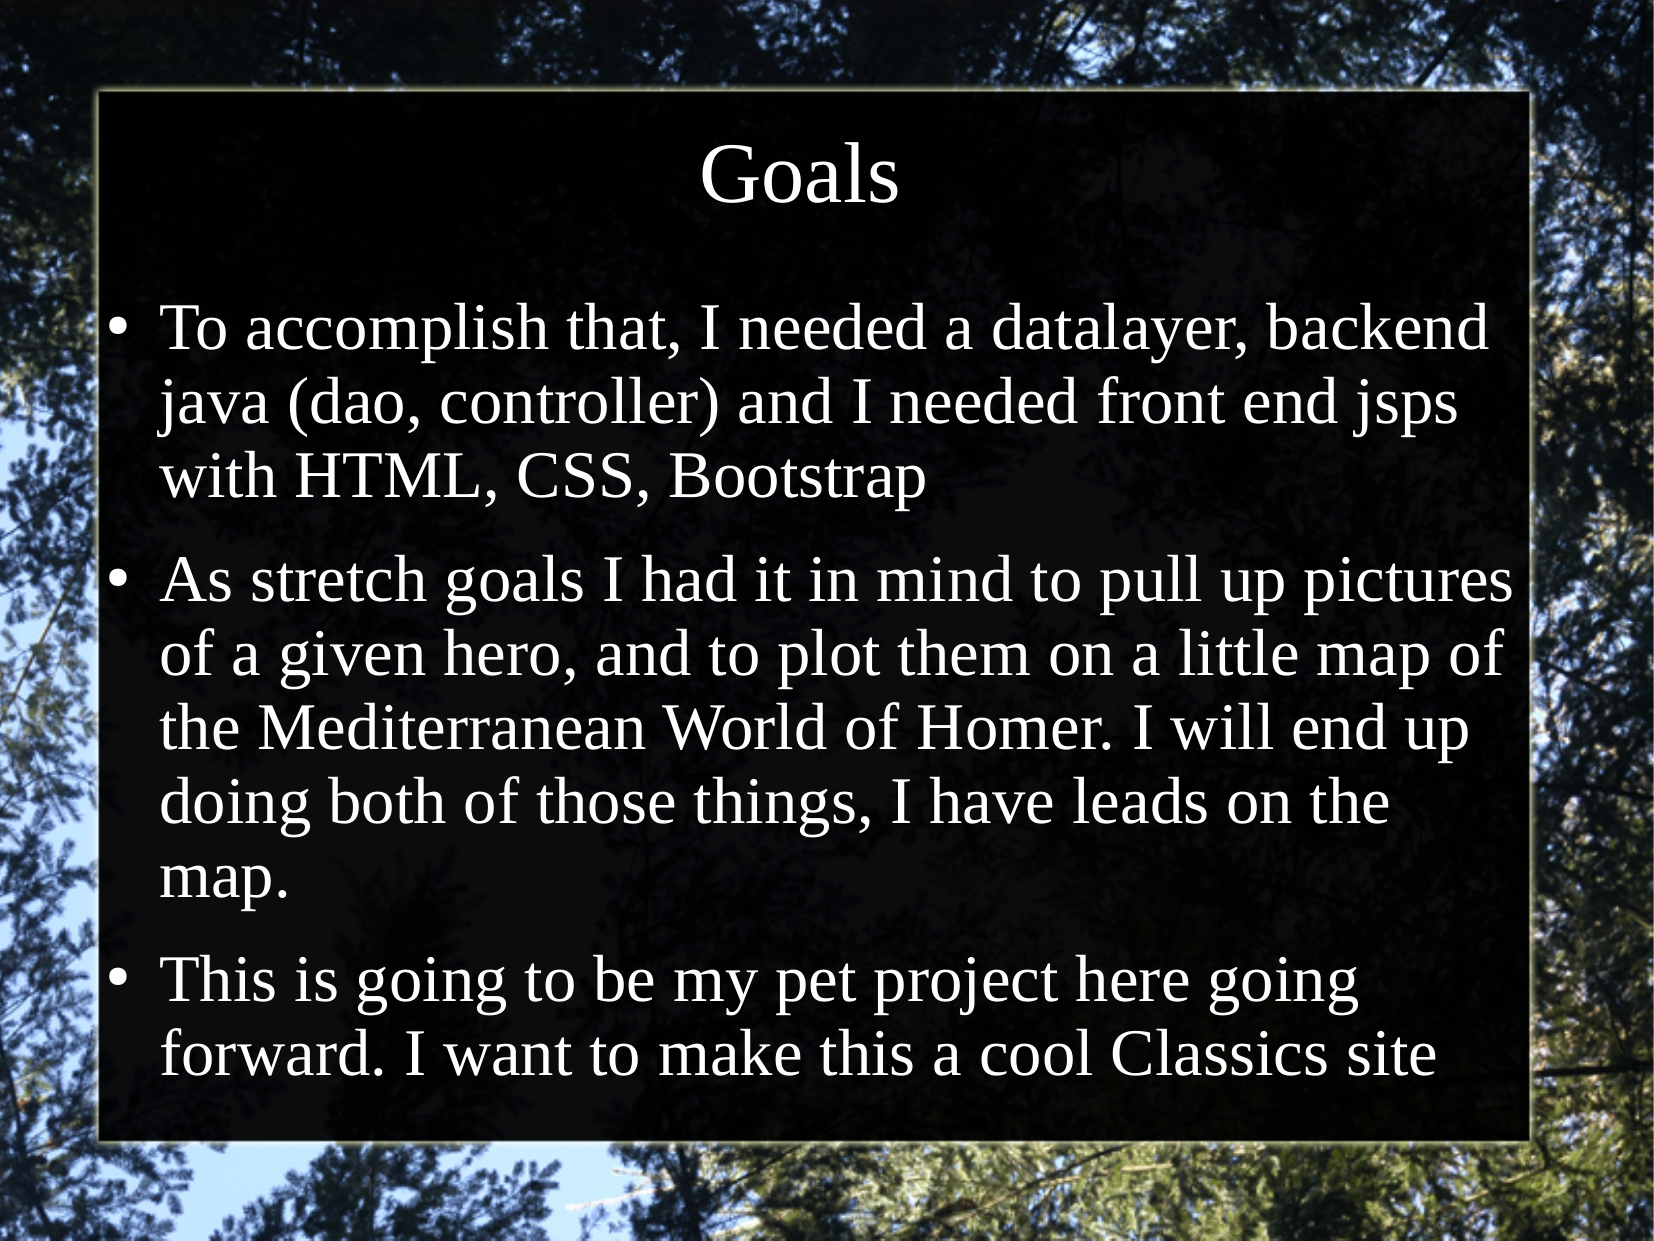

# Goals
To accomplish that, I needed a datalayer, backend java (dao, controller) and I needed front end jsps with HTML, CSS, Bootstrap
As stretch goals I had it in mind to pull up pictures of a given hero, and to plot them on a little map of the Mediterranean World of Homer. I will end up doing both of those things, I have leads on the map.
This is going to be my pet project here going forward. I want to make this a cool Classics site